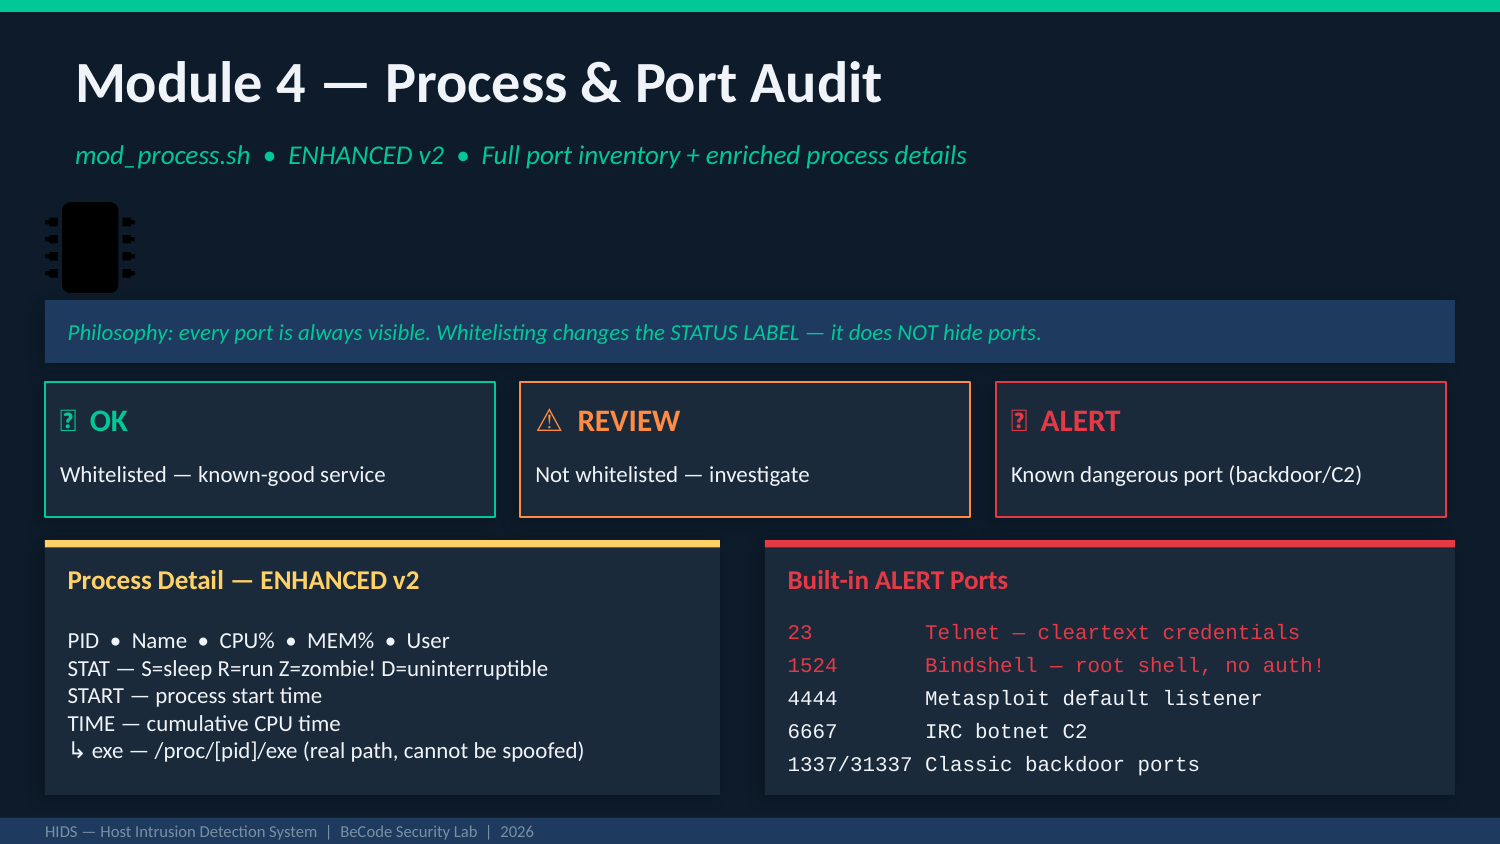

Module 4 — Process & Port Audit
mod_process.sh • ENHANCED v2 • Full port inventory + enriched process details
Philosophy: every port is always visible. Whitelisting changes the STATUS LABEL — it does NOT hide ports.
✅ OK
⚠️ REVIEW
🚨 ALERT
Whitelisted — known-good service
Not whitelisted — investigate
Known dangerous port (backdoor/C2)
Process Detail — ENHANCED v2
Built-in ALERT Ports
PID • Name • CPU% • MEM% • User
STAT — S=sleep R=run Z=zombie! D=uninterruptible
START — process start time
TIME — cumulative CPU time
↳ exe — /proc/[pid]/exe (real path, cannot be spoofed)
23 Telnet — cleartext credentials
1524 Bindshell — root shell, no auth!
4444 Metasploit default listener
6667 IRC botnet C2
1337/31337 Classic backdoor ports
HIDS — Host Intrusion Detection System | BeCode Security Lab | 2026